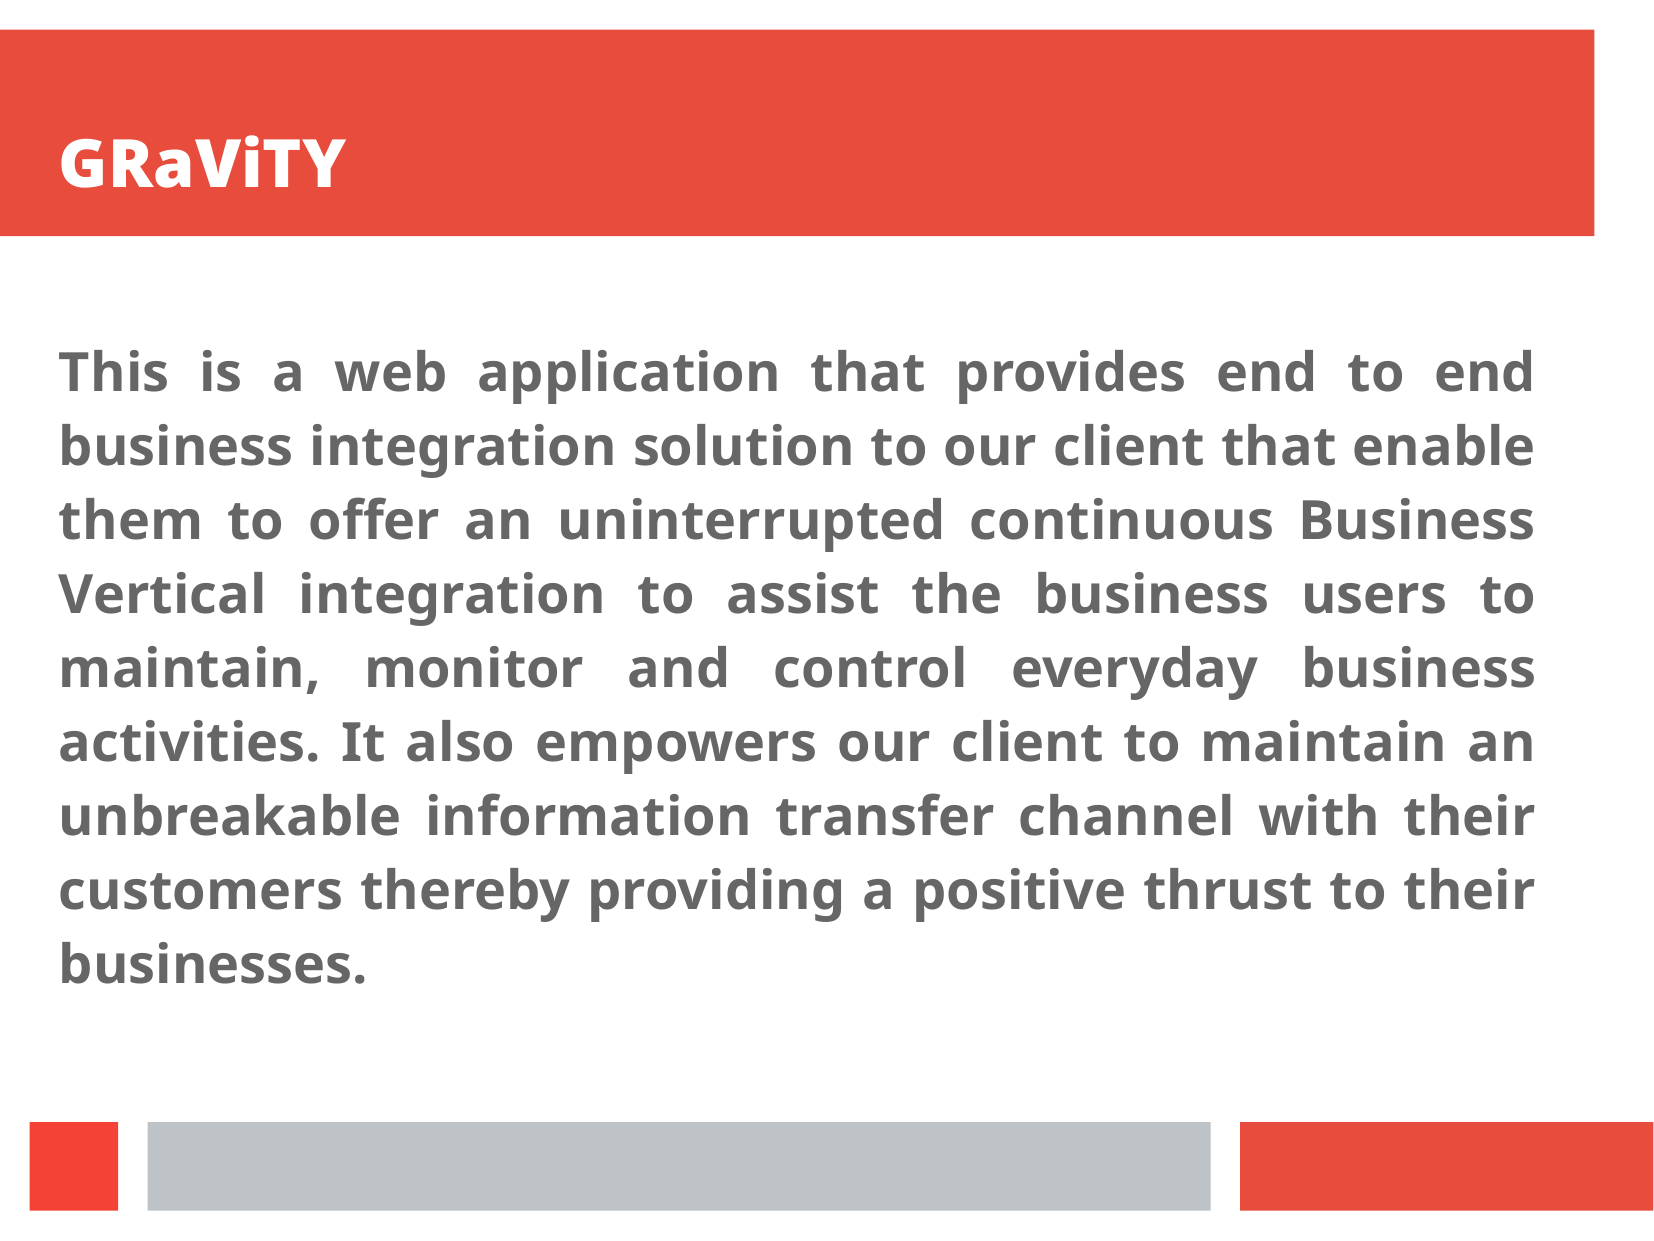

# GRaViTY
This is a web application that provides end to end business integration solution to our client that enable them to offer an uninterrupted continuous Business Vertical integration to assist the business users to maintain, monitor and control everyday business activities. It also empowers our client to maintain an unbreakable information transfer channel with their customers thereby providing a positive thrust to their businesses.